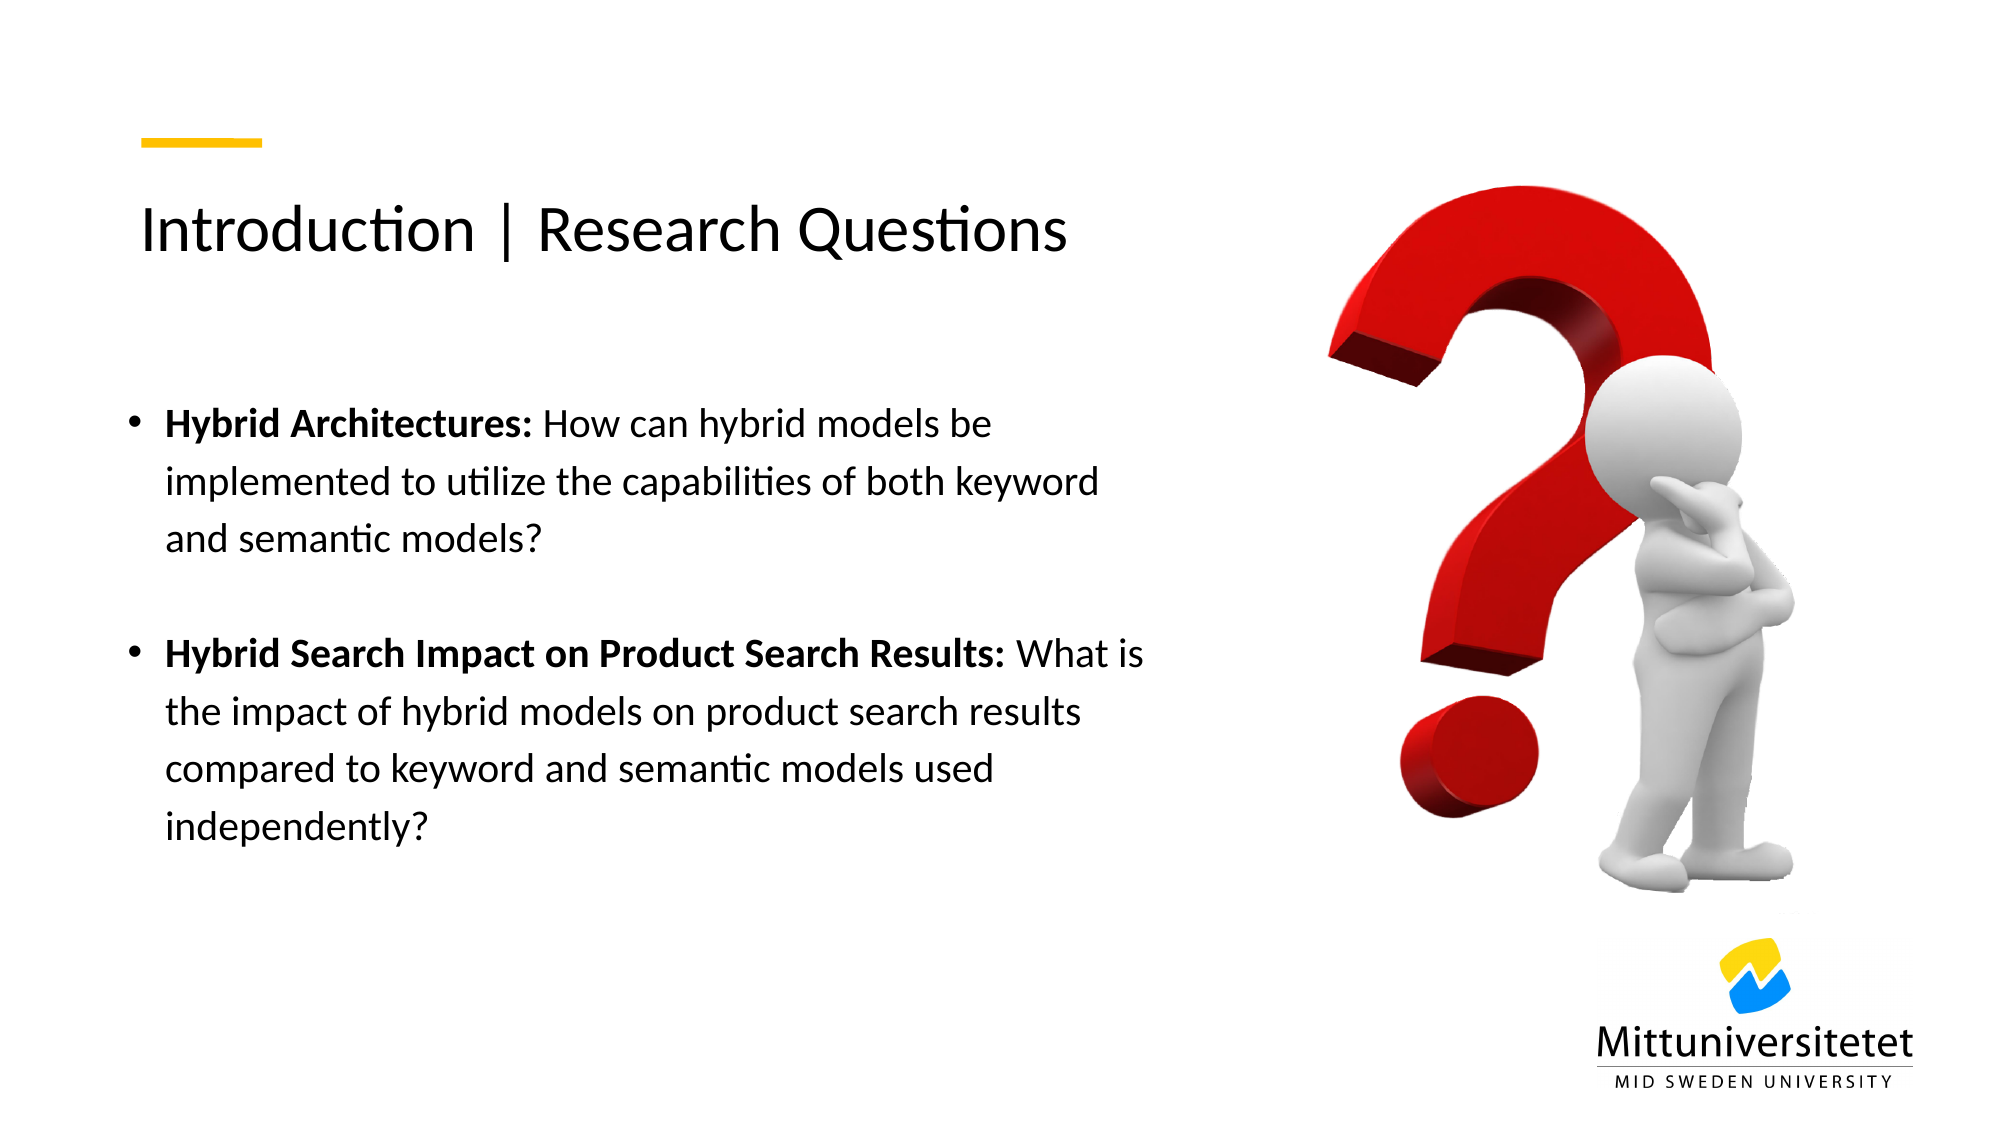

# Introduction | Research Questions
Hybrid Architectures: How can hybrid models be implemented to utilize the capabilities of both keyword and semantic models?
Hybrid Search Impact on Product Search Results: What is the impact of hybrid models on product search results compared to keyword and semantic models used independently?